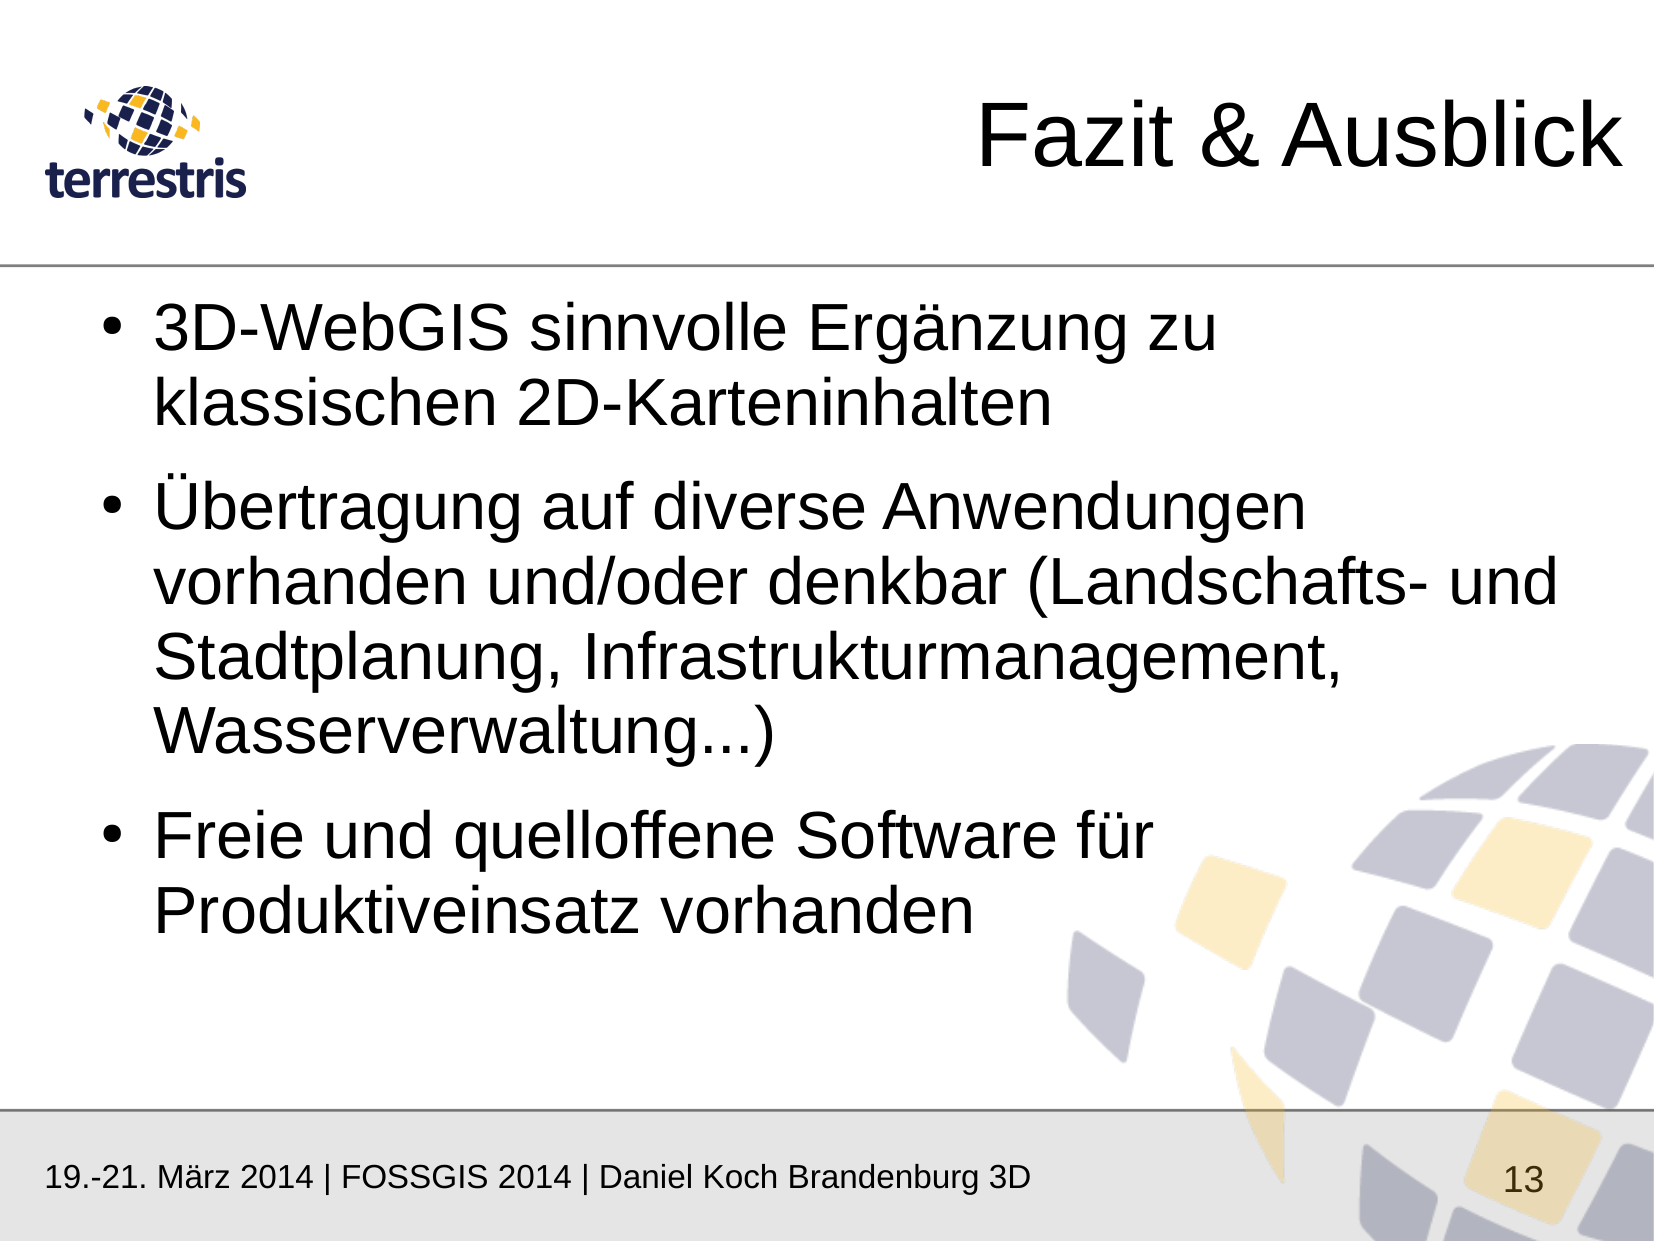

# Fazit & Ausblick
3D-WebGIS sinnvolle Ergänzung zu klassischen 2D-Karteninhalten
Übertragung auf diverse Anwendungen vorhanden und/oder denkbar (Landschafts- und Stadtplanung, Infrastrukturmanagement, Wasserverwaltung...)
Freie und quelloffene Software für Produktiveinsatz vorhanden